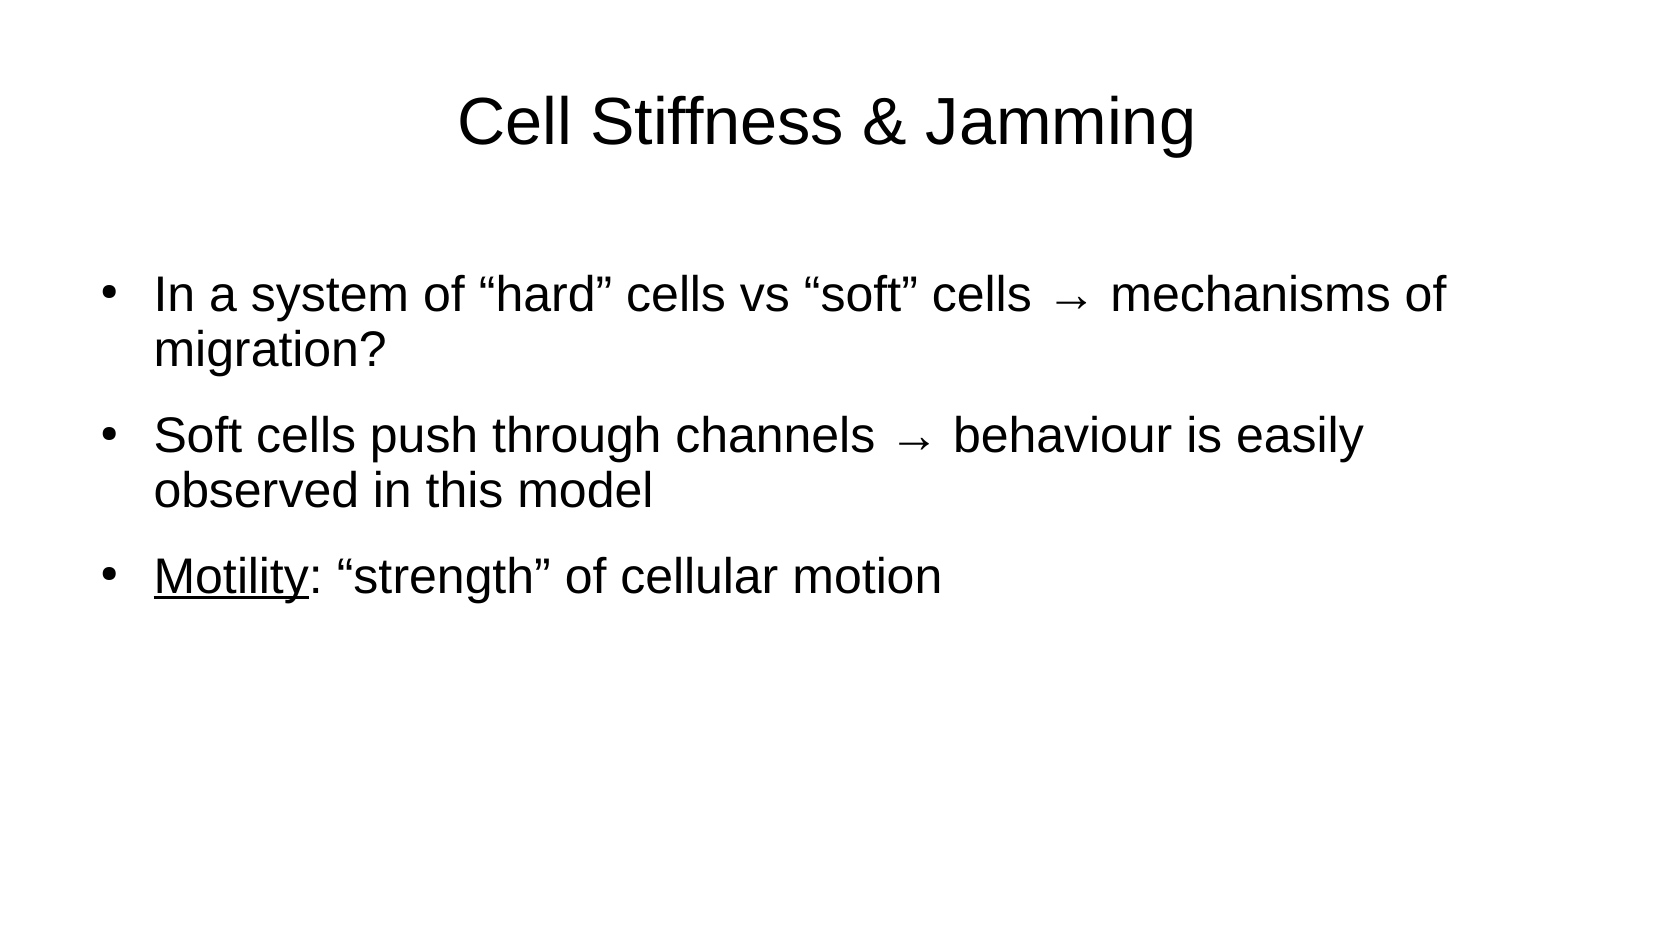

# Cell Stiffness & Jamming
In a system of “hard” cells vs “soft” cells → mechanisms of migration?
Soft cells push through channels → behaviour is easily observed in this model
Motility: “strength” of cellular motion